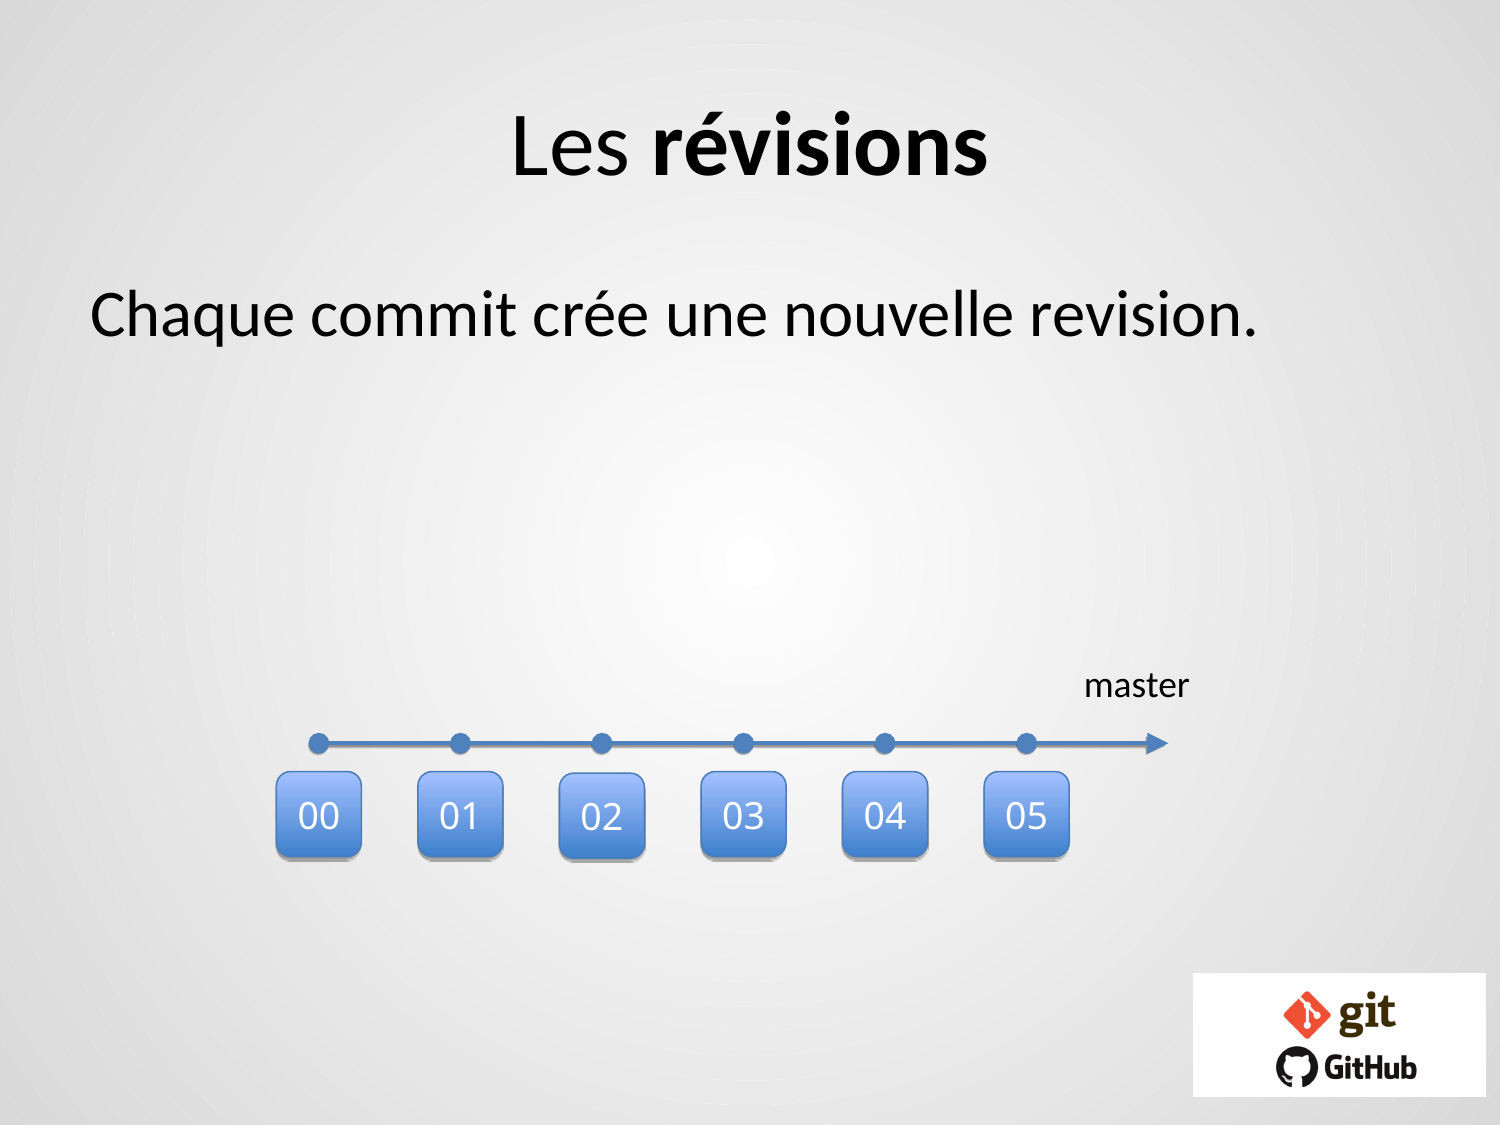

# Les révisions
Chaque commit crée une nouvelle revision.
master
00
01
03
04
05
02